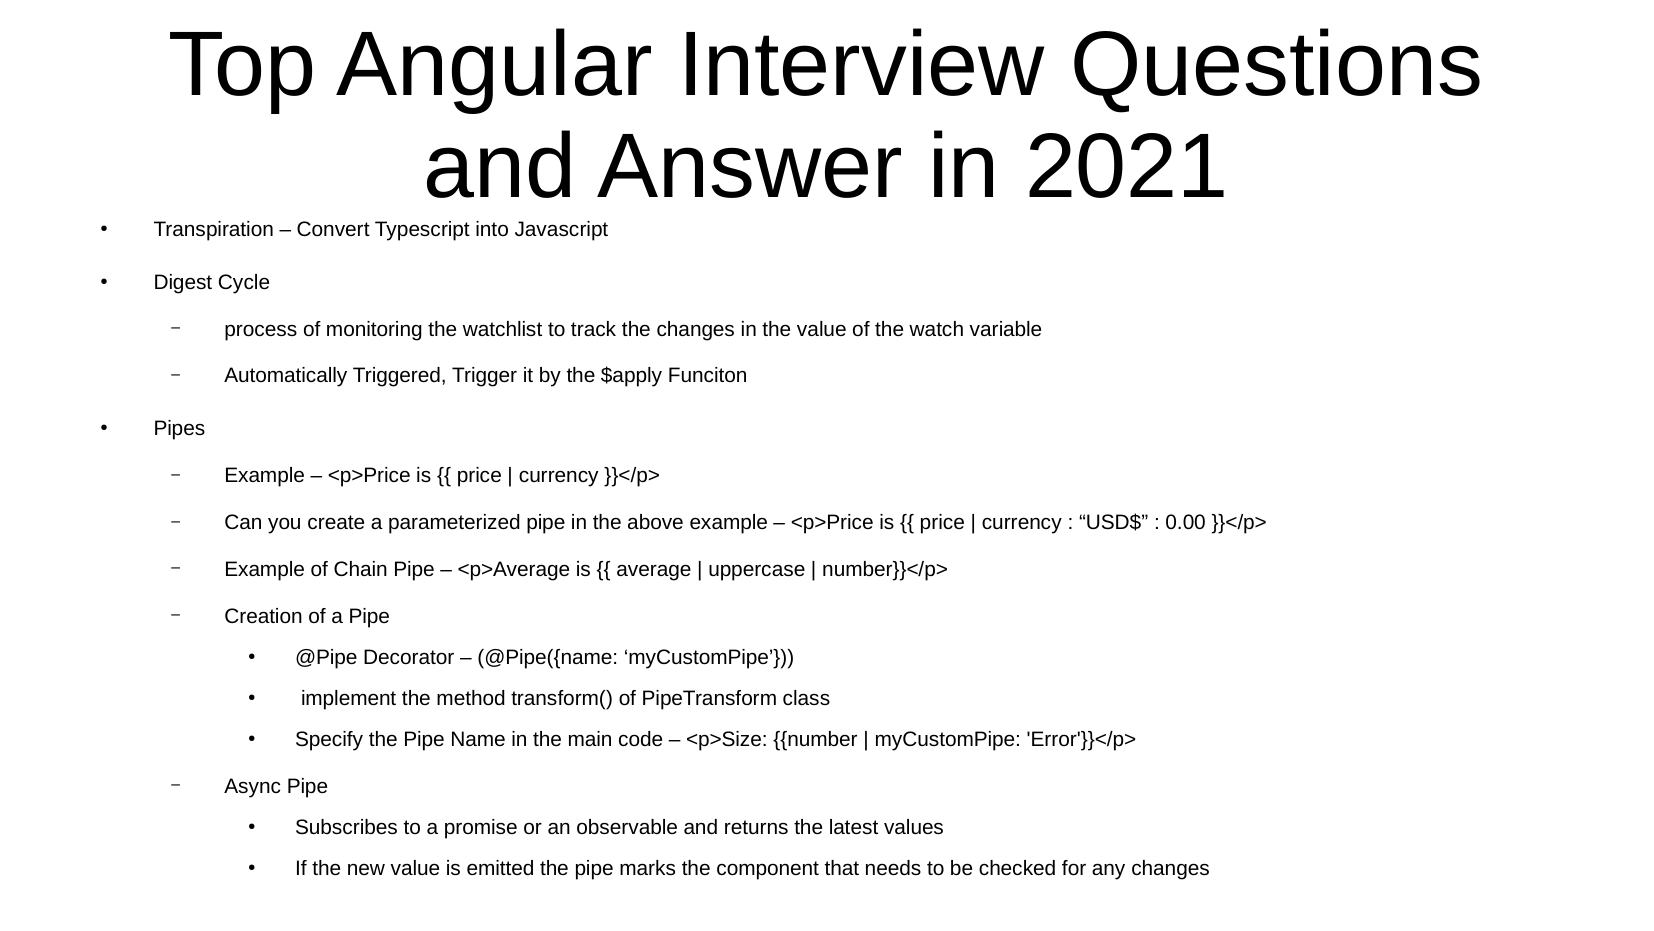

# Top Angular Interview Questions and Answer in 2021
Transpiration – Convert Typescript into Javascript
Digest Cycle
process of monitoring the watchlist to track the changes in the value of the watch variable
Automatically Triggered, Trigger it by the $apply Funciton
Pipes
Example – <p>Price is {{ price | currency }}</p>
Can you create a parameterized pipe in the above example – <p>Price is {{ price | currency : “USD$” : 0.00 }}</p>
Example of Chain Pipe – <p>Average is {{ average | uppercase | number}}</p>
Creation of a Pipe
@Pipe Decorator – (@Pipe({name: ‘myCustomPipe’}))
 implement the method transform() of PipeTransform class
Specify the Pipe Name in the main code – <p>Size: {{number | myCustomPipe: 'Error'}}</p>
Async Pipe
Subscribes to a promise or an observable and returns the latest values
If the new value is emitted the pipe marks the component that needs to be checked for any changes